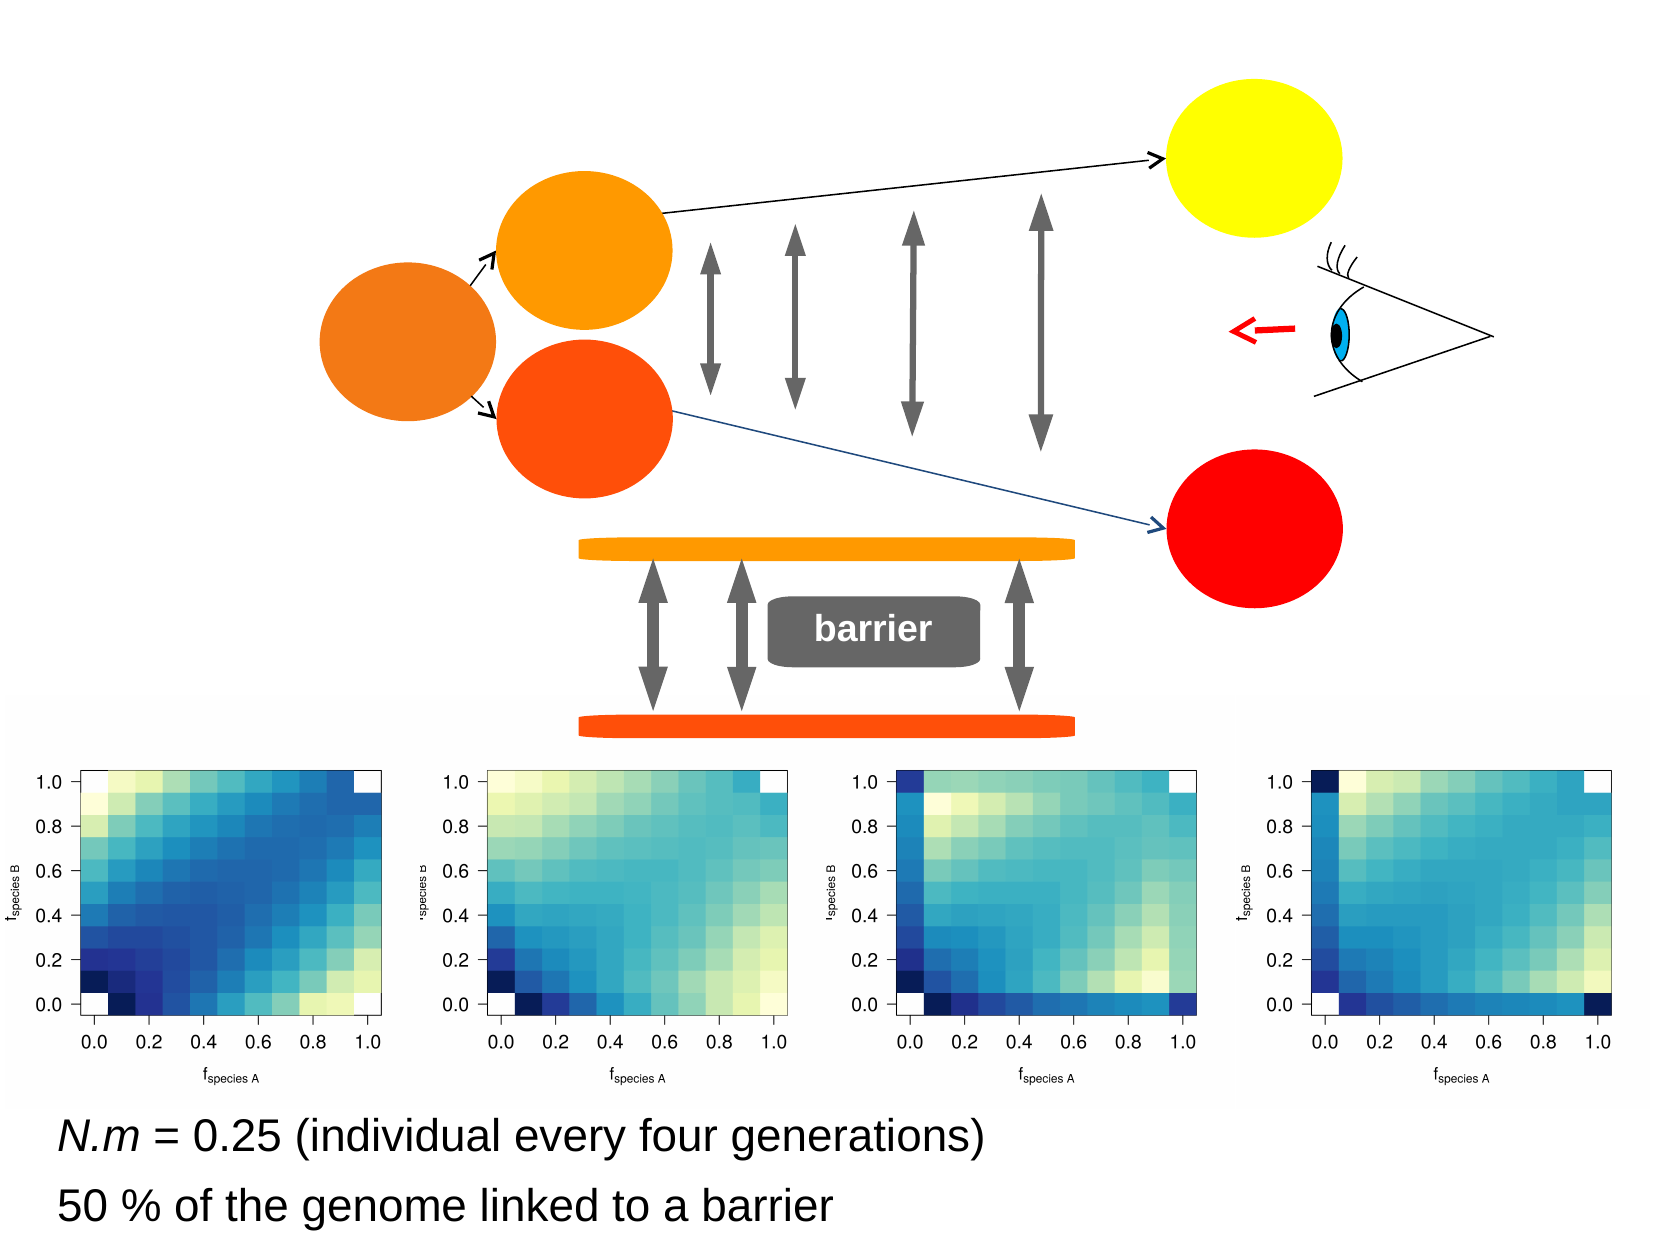

barrier
N.m = 0.25 (individual every four generations)
50 % of the genome linked to a barrier